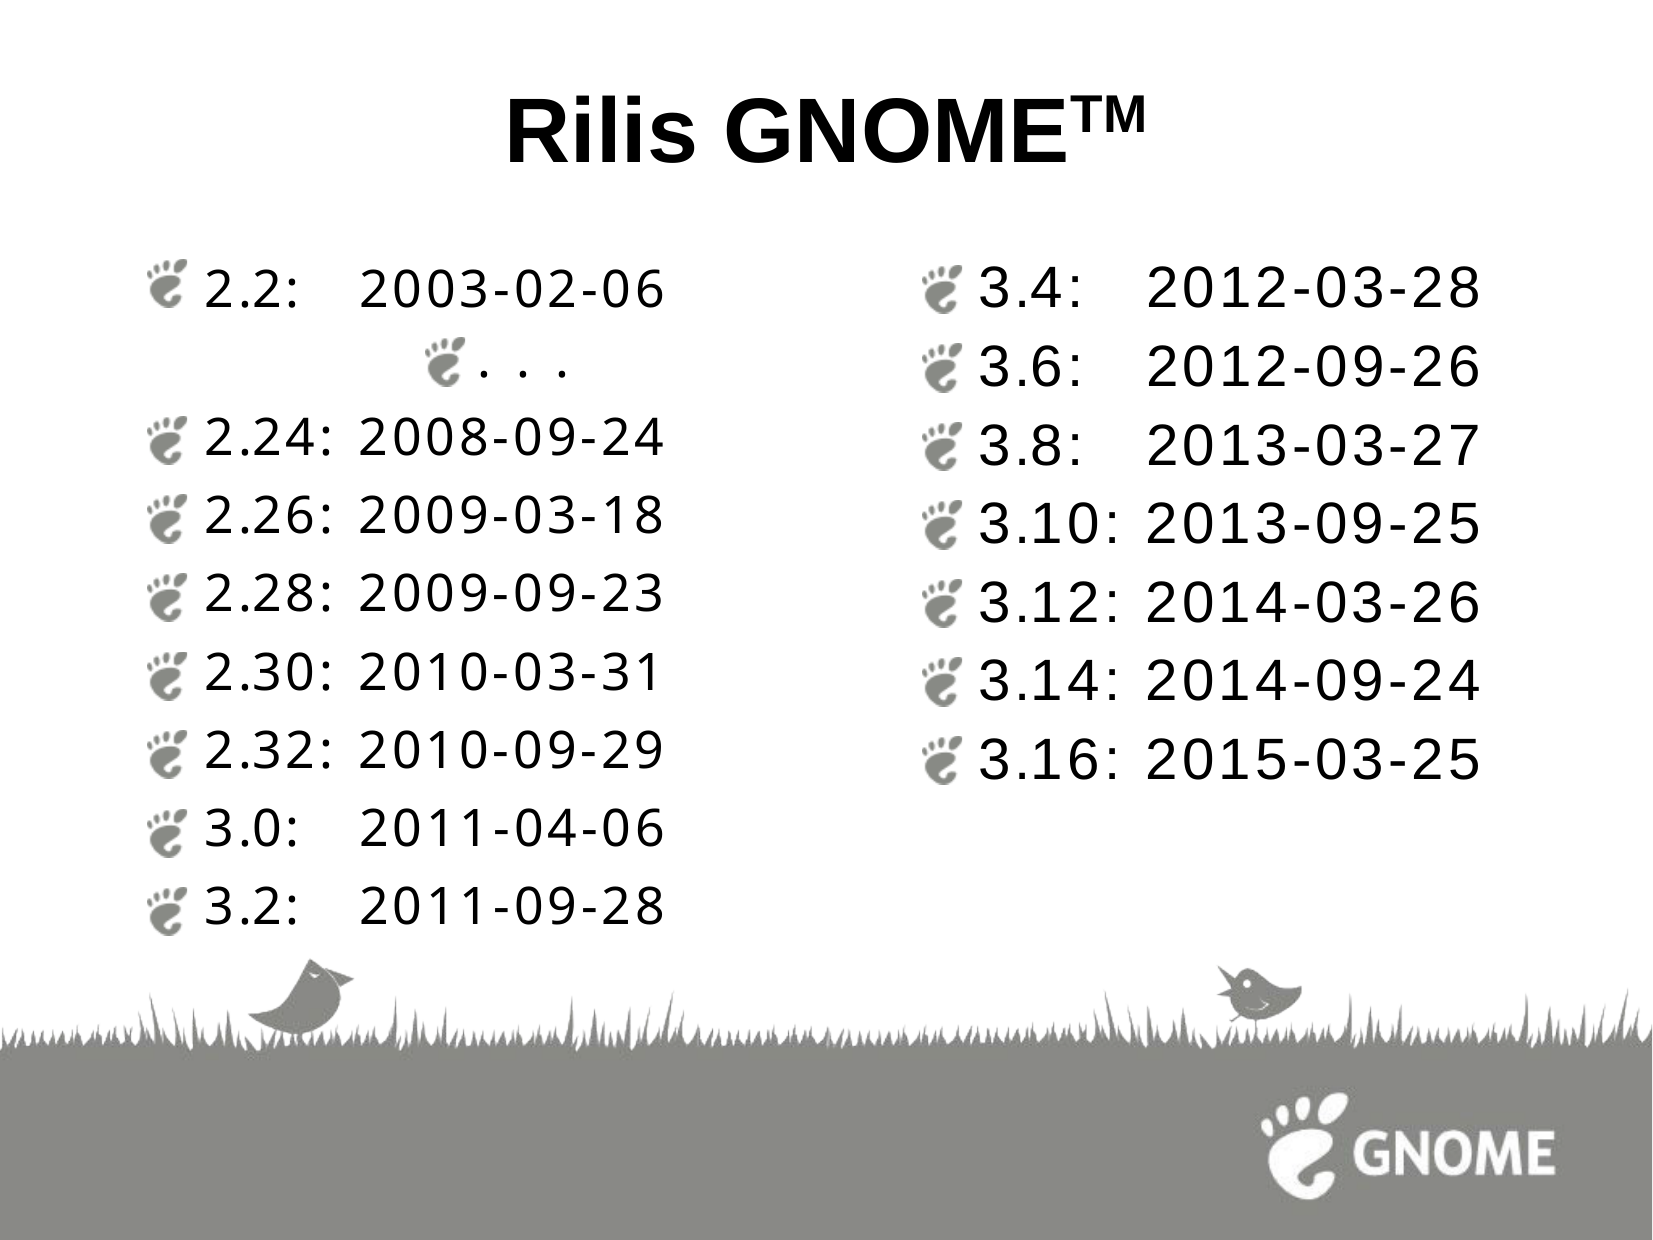

# Rilis GNOMETM
3.4: 2012-03-28
3.6: 2012-09-26
3.8: 2013-03-27
3.10:2013-09-25
3.12:2014-03-26
3.14:2014-09-24
3.16:2015-03-25
2.2: 2003-02-06
 ...
2.24:2008-09-24
2.26:2009-03-18
2.28:2009-09-23
2.30:2010-03-31
2.32:2010-09-29
3.0: 2011-04-06
3.2: 2011-09-28